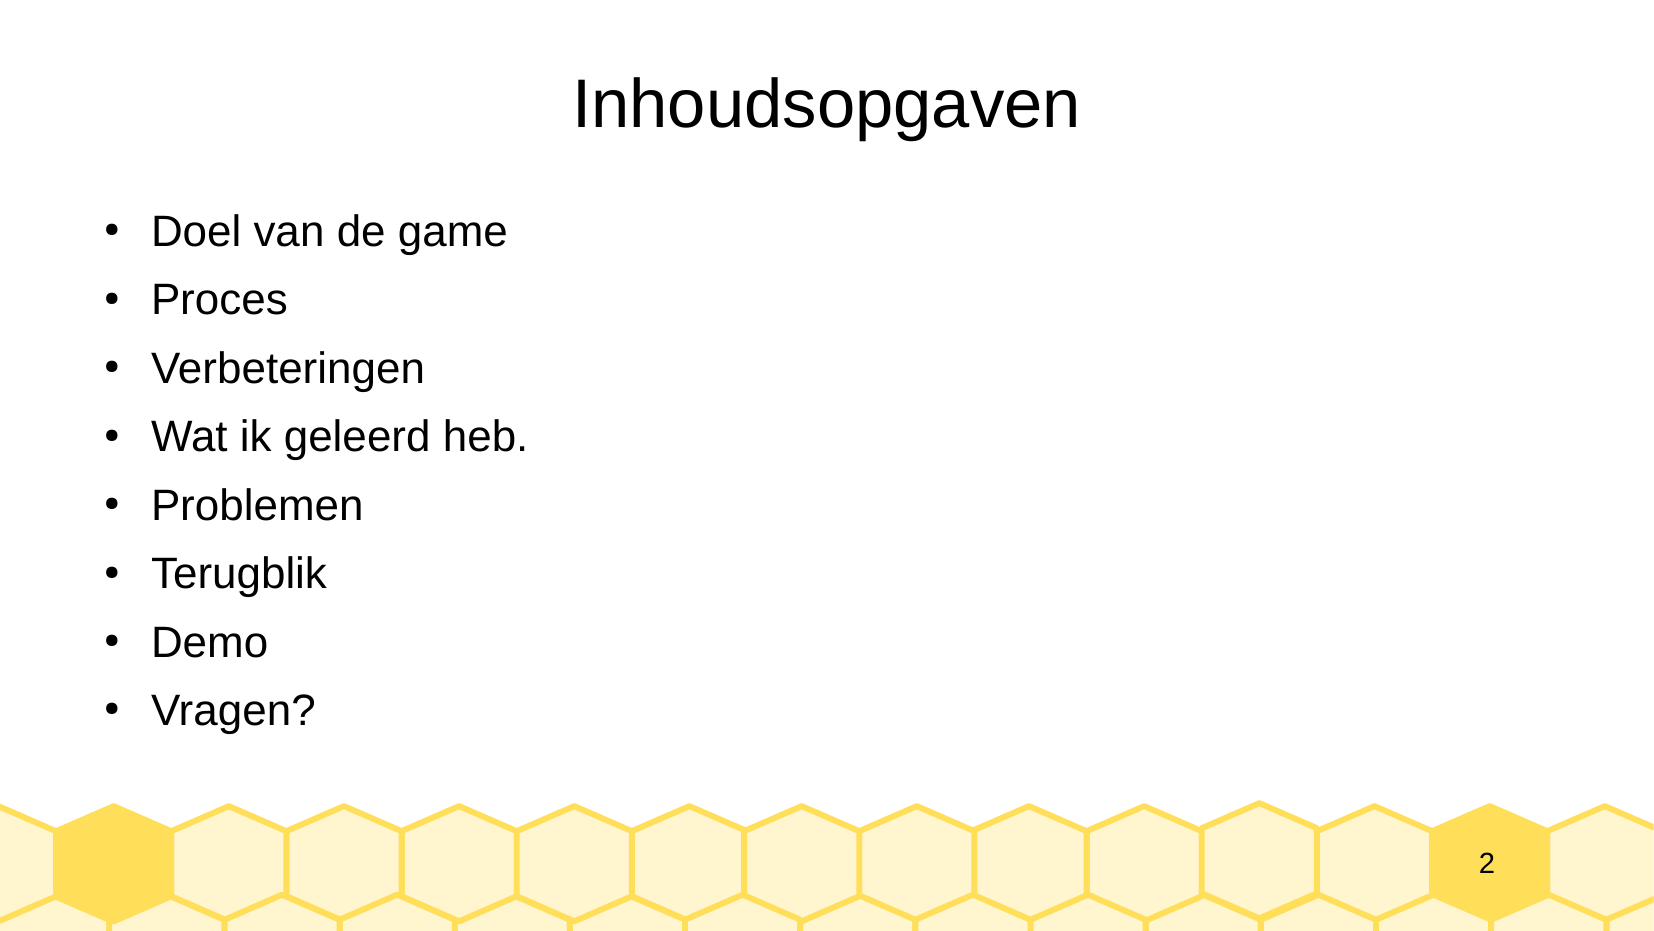

# Inhoudsopgaven
Doel van de game
Proces
Verbeteringen
Wat ik geleerd heb.
Problemen
Terugblik
Demo
Vragen?